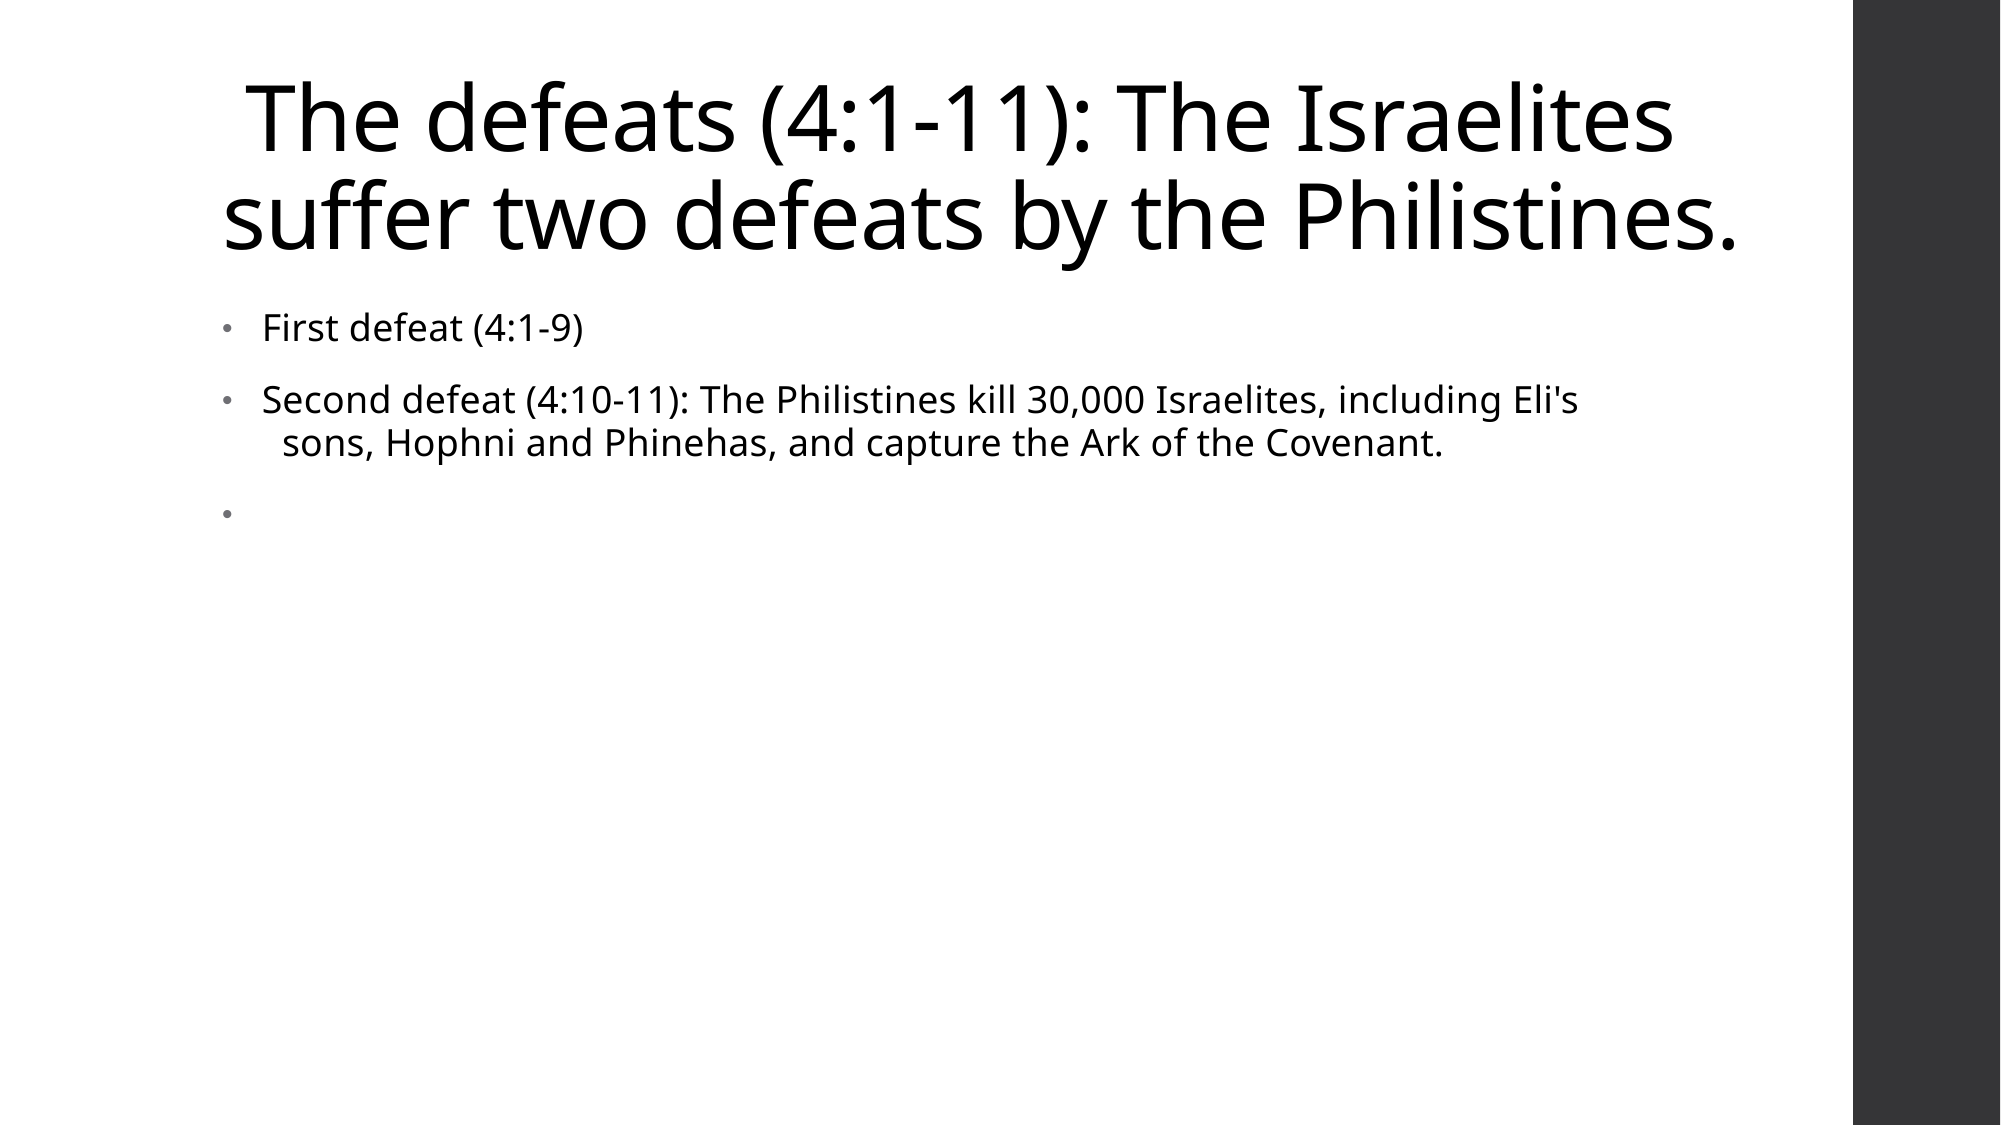

# The defeats (4:1-11): The Israelites suffer two defeats by the Philistines.
 First defeat (4:1-9)
 Second defeat (4:10-11): The Philistines kill 30,000 Israelites, including Eli's sons, Hophni and Phinehas, and capture the Ark of the Covenant.